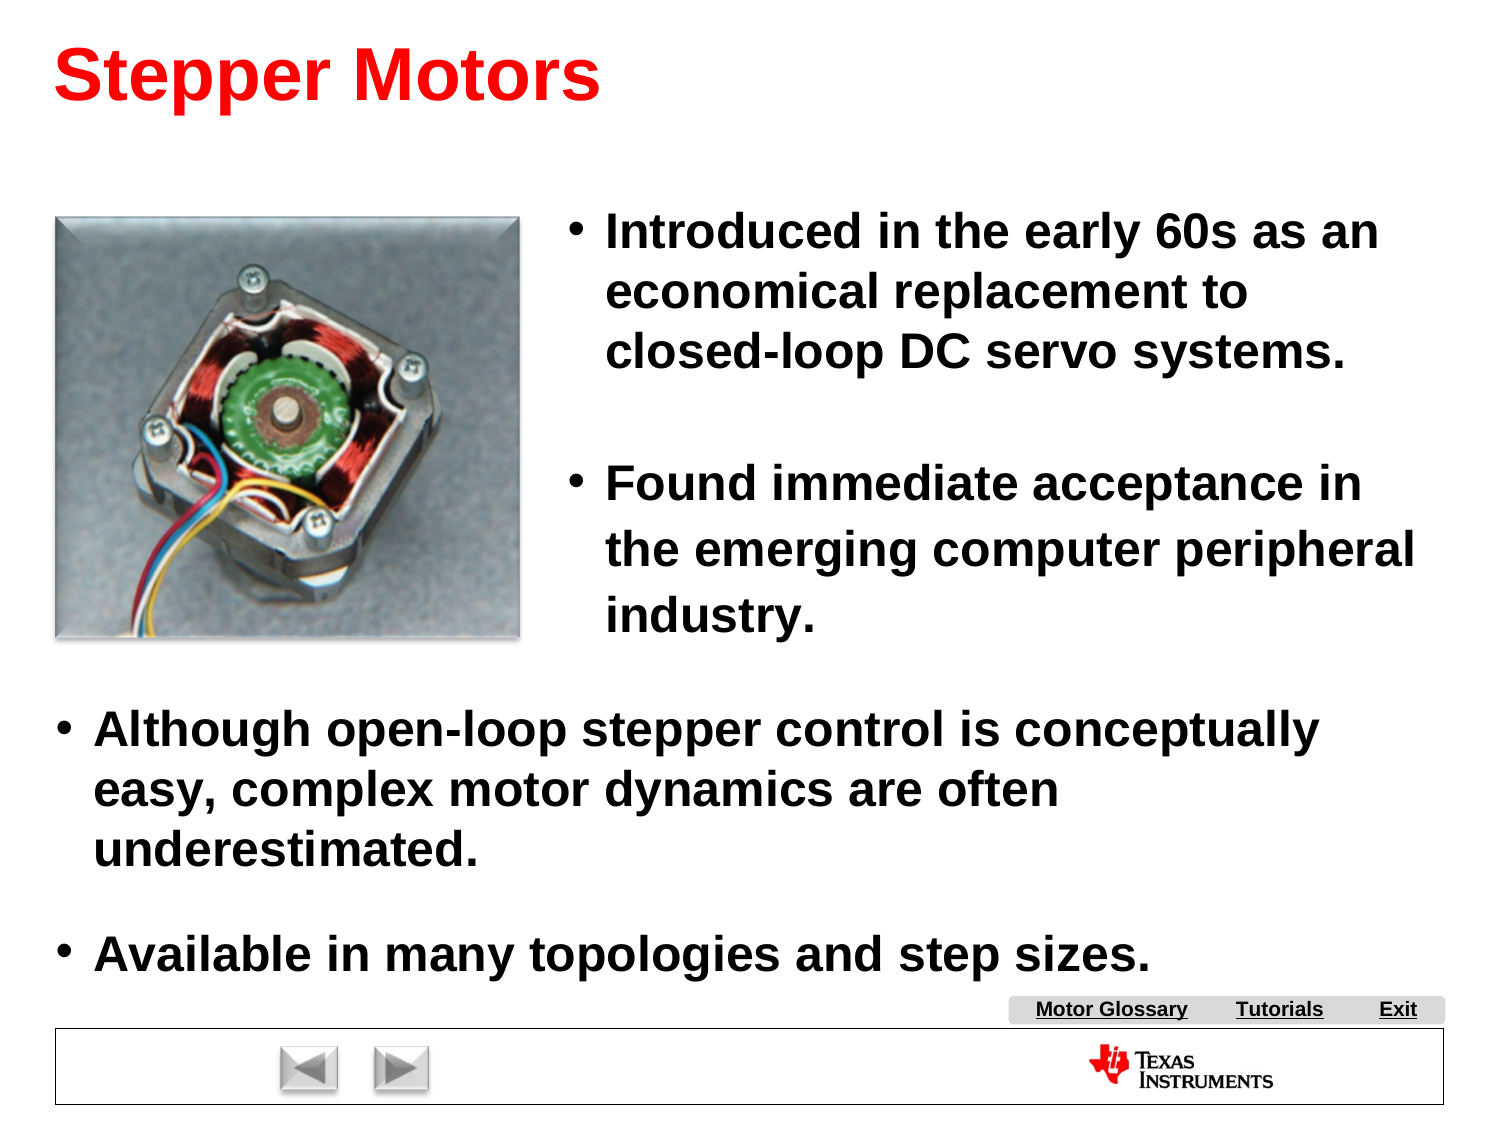

# Stepper Motors
Introduced in the early 60s as an economical replacement to closed-loop DC servo systems.
Found immediate acceptance in the emerging computer peripheral industry.
Although open-loop stepper control is conceptually easy, complex motor dynamics are often underestimated.
Available in many topologies and step sizes.